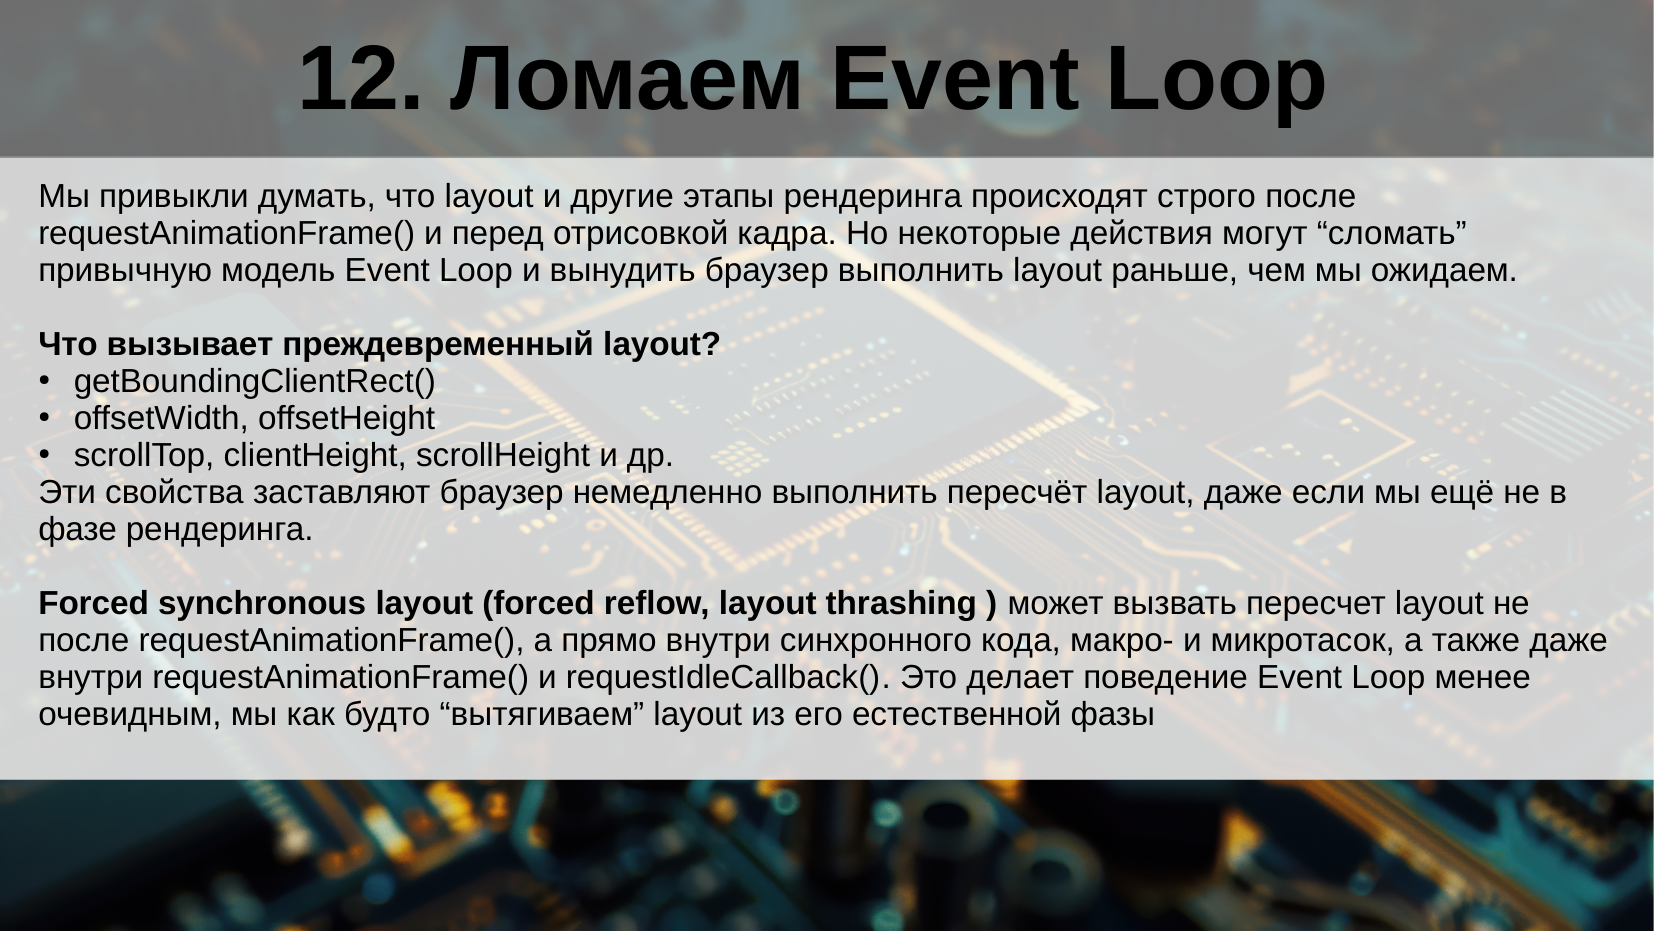

# 12. Ломаем Event Loop
Мы привыкли думать, что layout и другие этапы рендеринга происходят строго после requestAnimationFrame() и перед отрисовкой кадра. Но некоторые действия могут “сломать” привычную модель Event Loop и вынудить браузер выполнить layout раньше, чем мы ожидаем.
Что вызывает преждевременный layout?
getBoundingClientRect()
offsetWidth, offsetHeight
scrollTop, clientHeight, scrollHeight и др.
Эти свойства заставляют браузер немедленно выполнить пересчёт layout, даже если мы ещё не в фазе рендеринга.
Forced synchronous layout (forced reflow, layout thrashing ) может вызвать пересчет layout не после requestAnimationFrame(), а прямо внутри синхронного кода, макро- и микротасок, а также даже внутри requestAnimationFrame() и requestIdleCallback(). Это делает поведение Event Loop менее очевидным, мы как будто “вытягиваем” layout из его естественной фазы